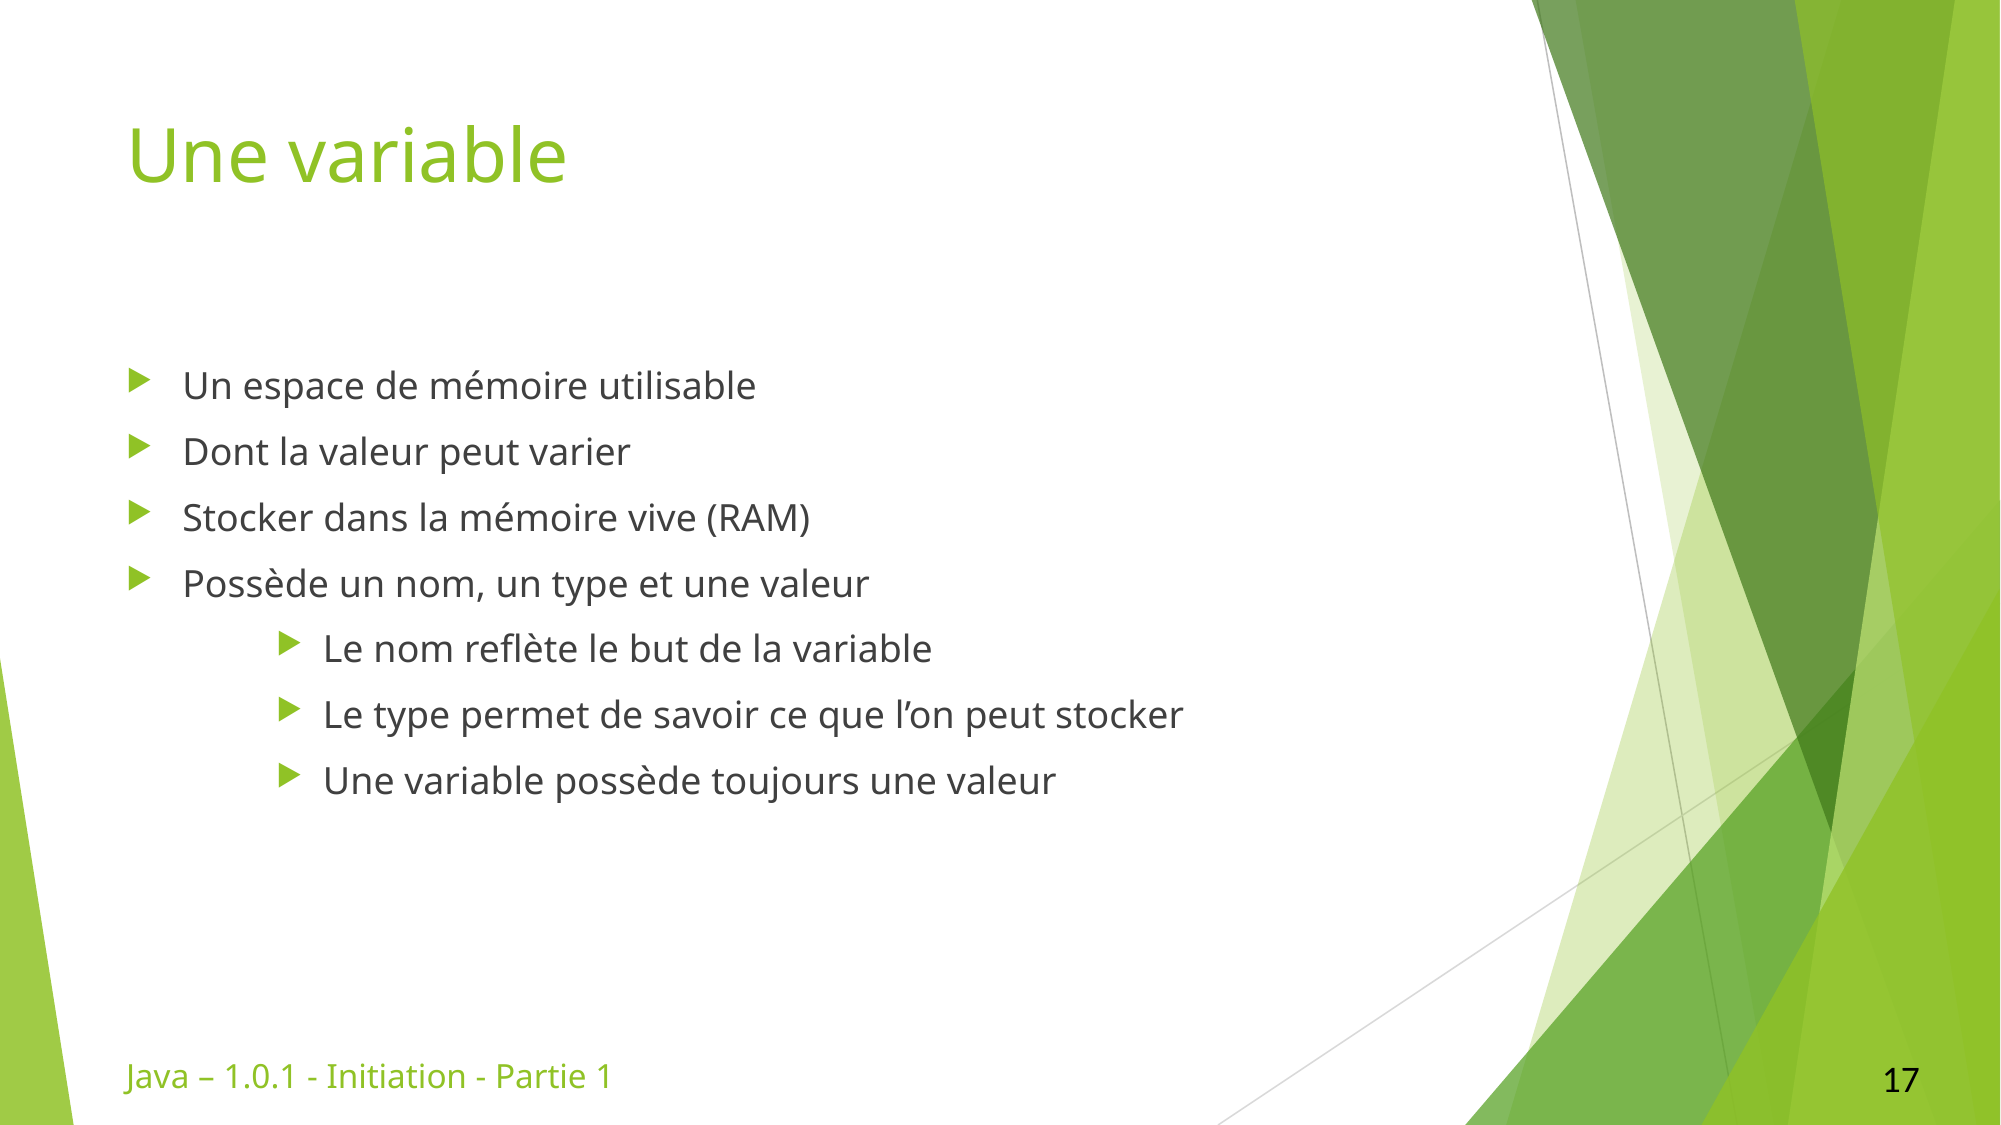

# Une variable
Un espace de mémoire utilisable
Dont la valeur peut varier
Stocker dans la mémoire vive (RAM)
Possède un nom, un type et une valeur
Le nom reflète le but de la variable
Le type permet de savoir ce que l’on peut stocker
Une variable possède toujours une valeur
Java – 1.0.1 - Initiation - Partie 1